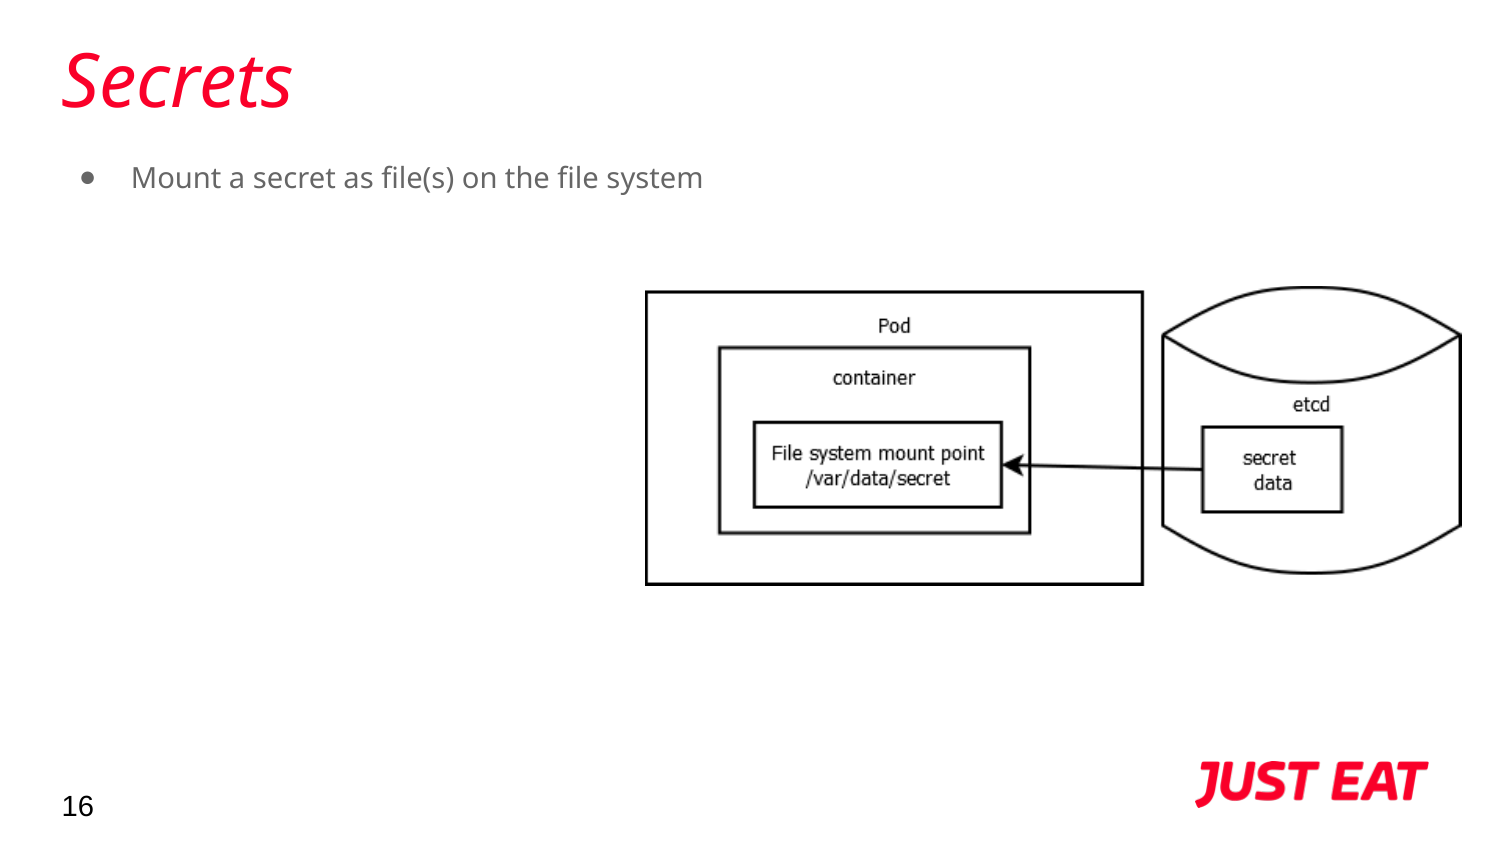

Secrets
# Mount a secret as file(s) on the file system